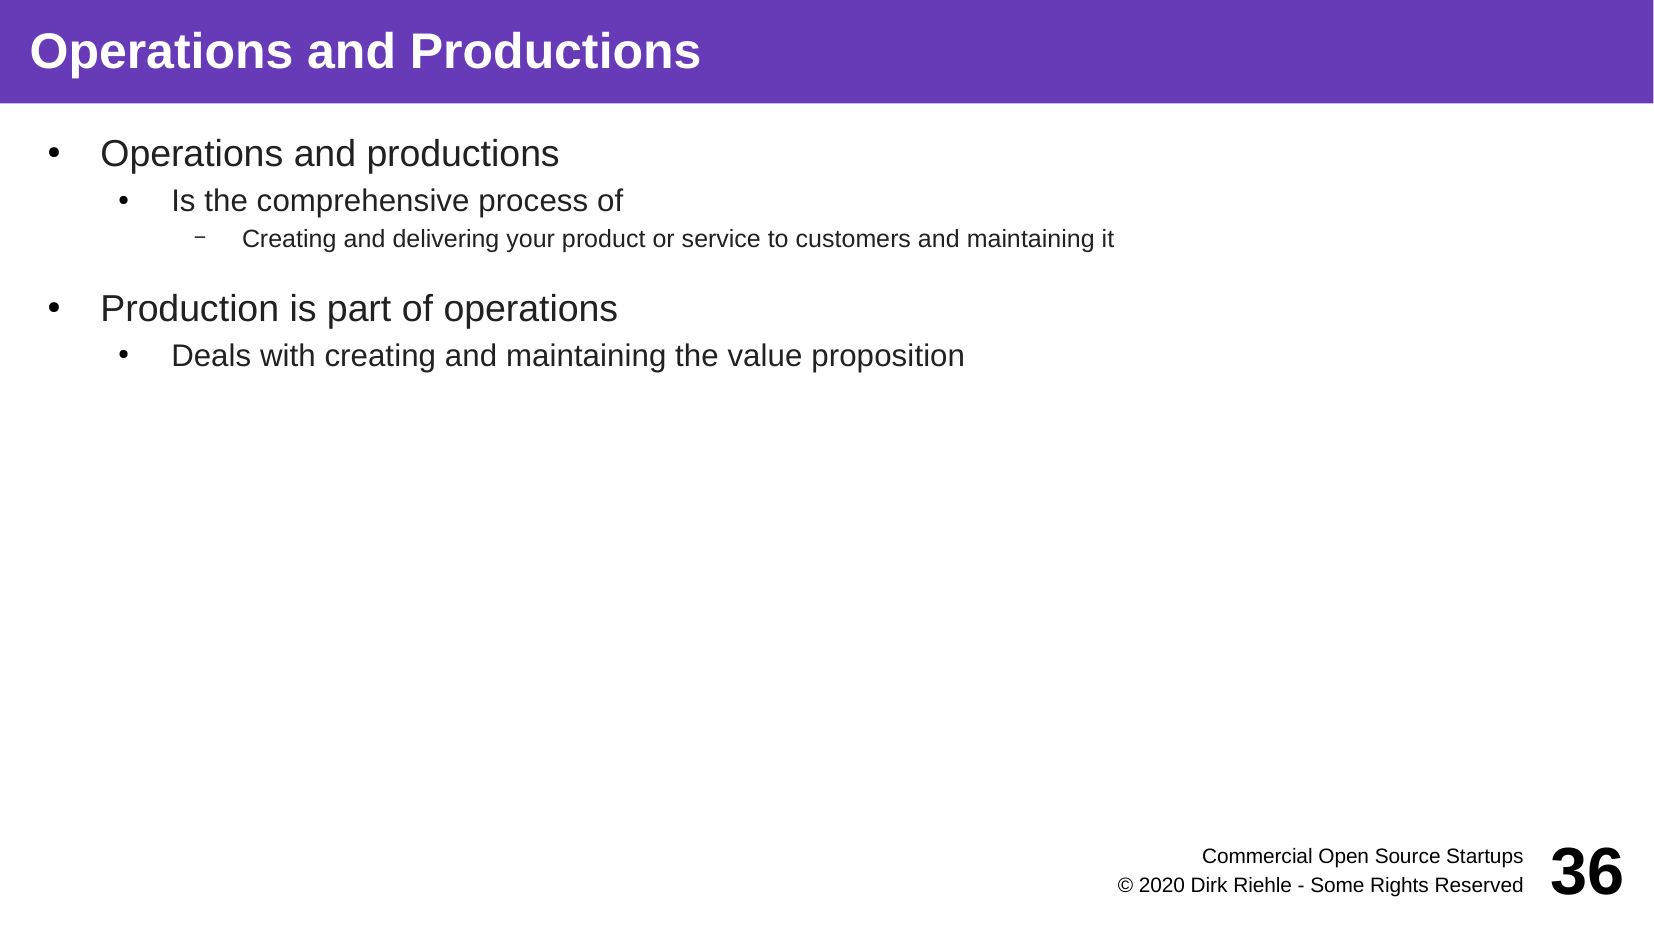

# Operations and Productions
Operations and productions
Is the comprehensive process of
Creating and delivering your product or service to customers and maintaining it
Production is part of operations
Deals with creating and maintaining the value proposition
Commercial Open Source Startups
36
© 2020 Dirk Riehle - Some Rights Reserved